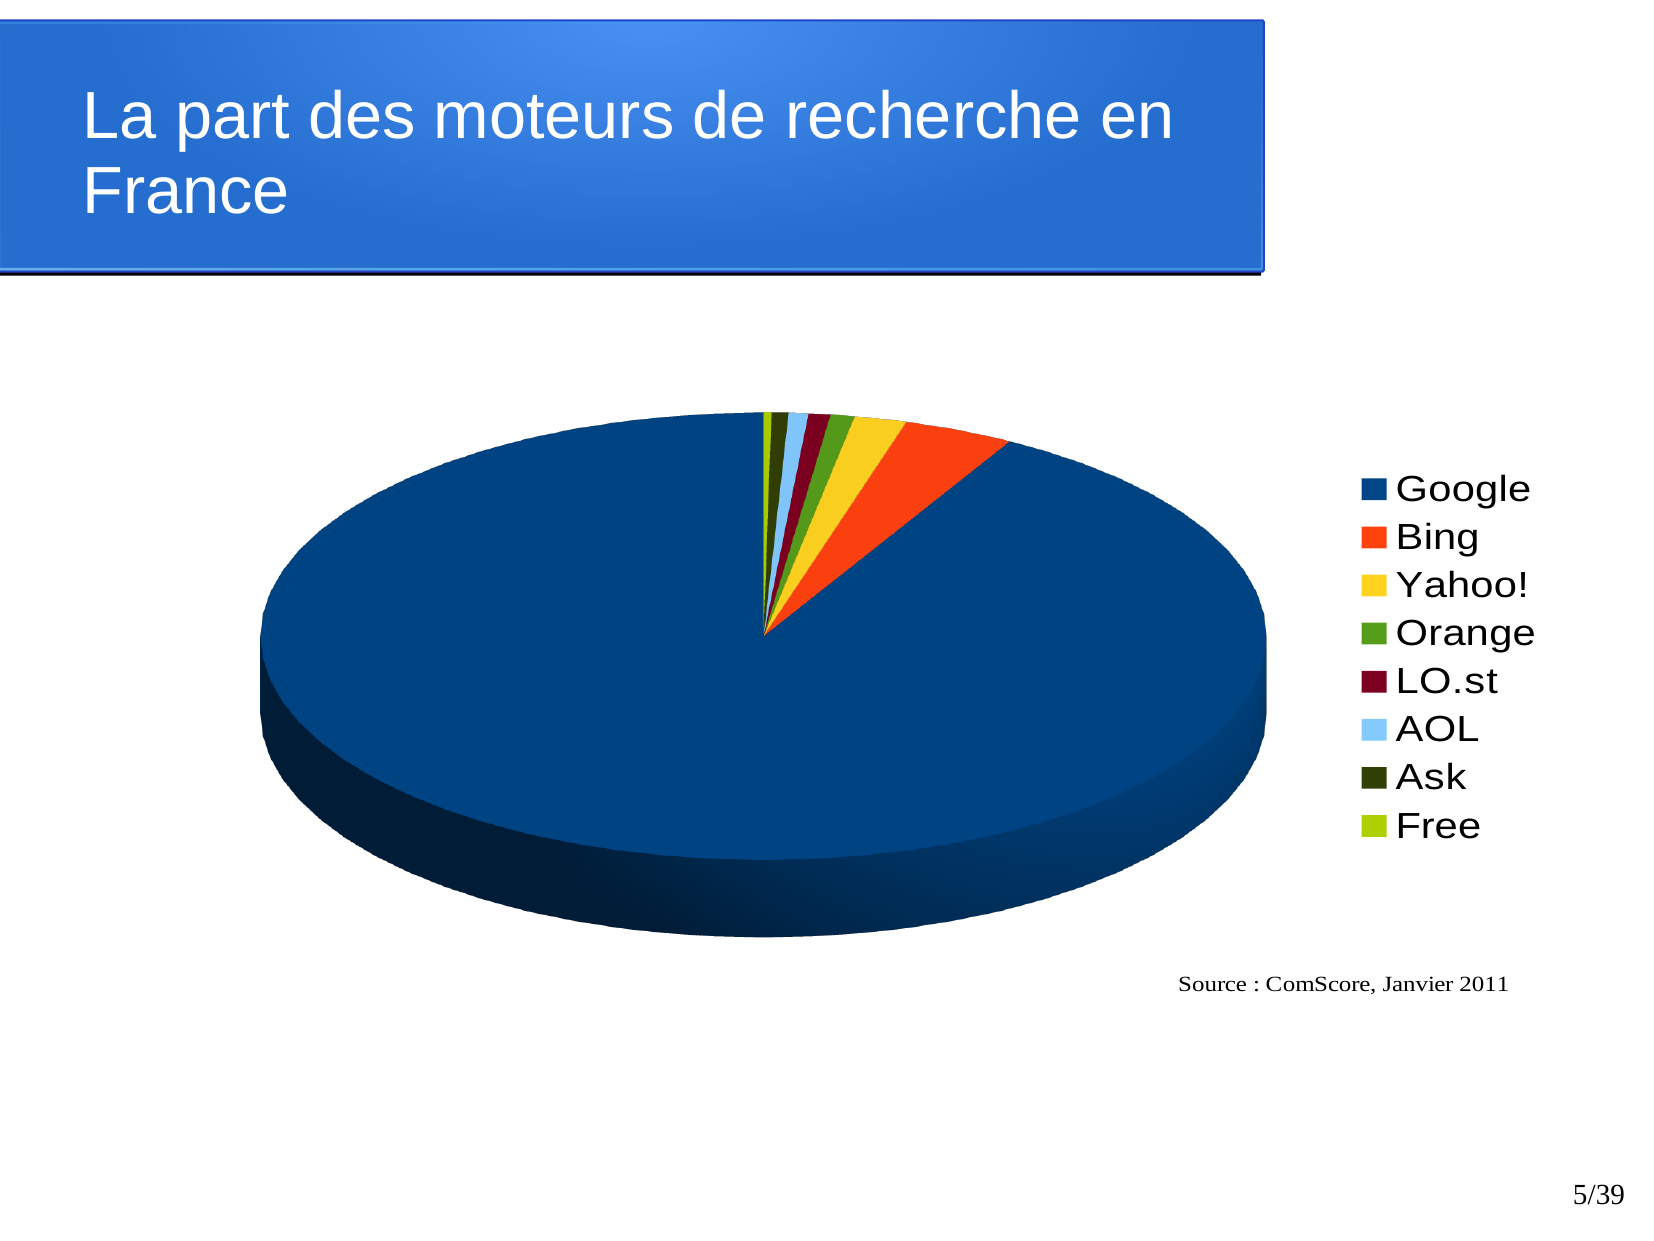

# La part des moteurs de recherche en France
[unsupported chart]